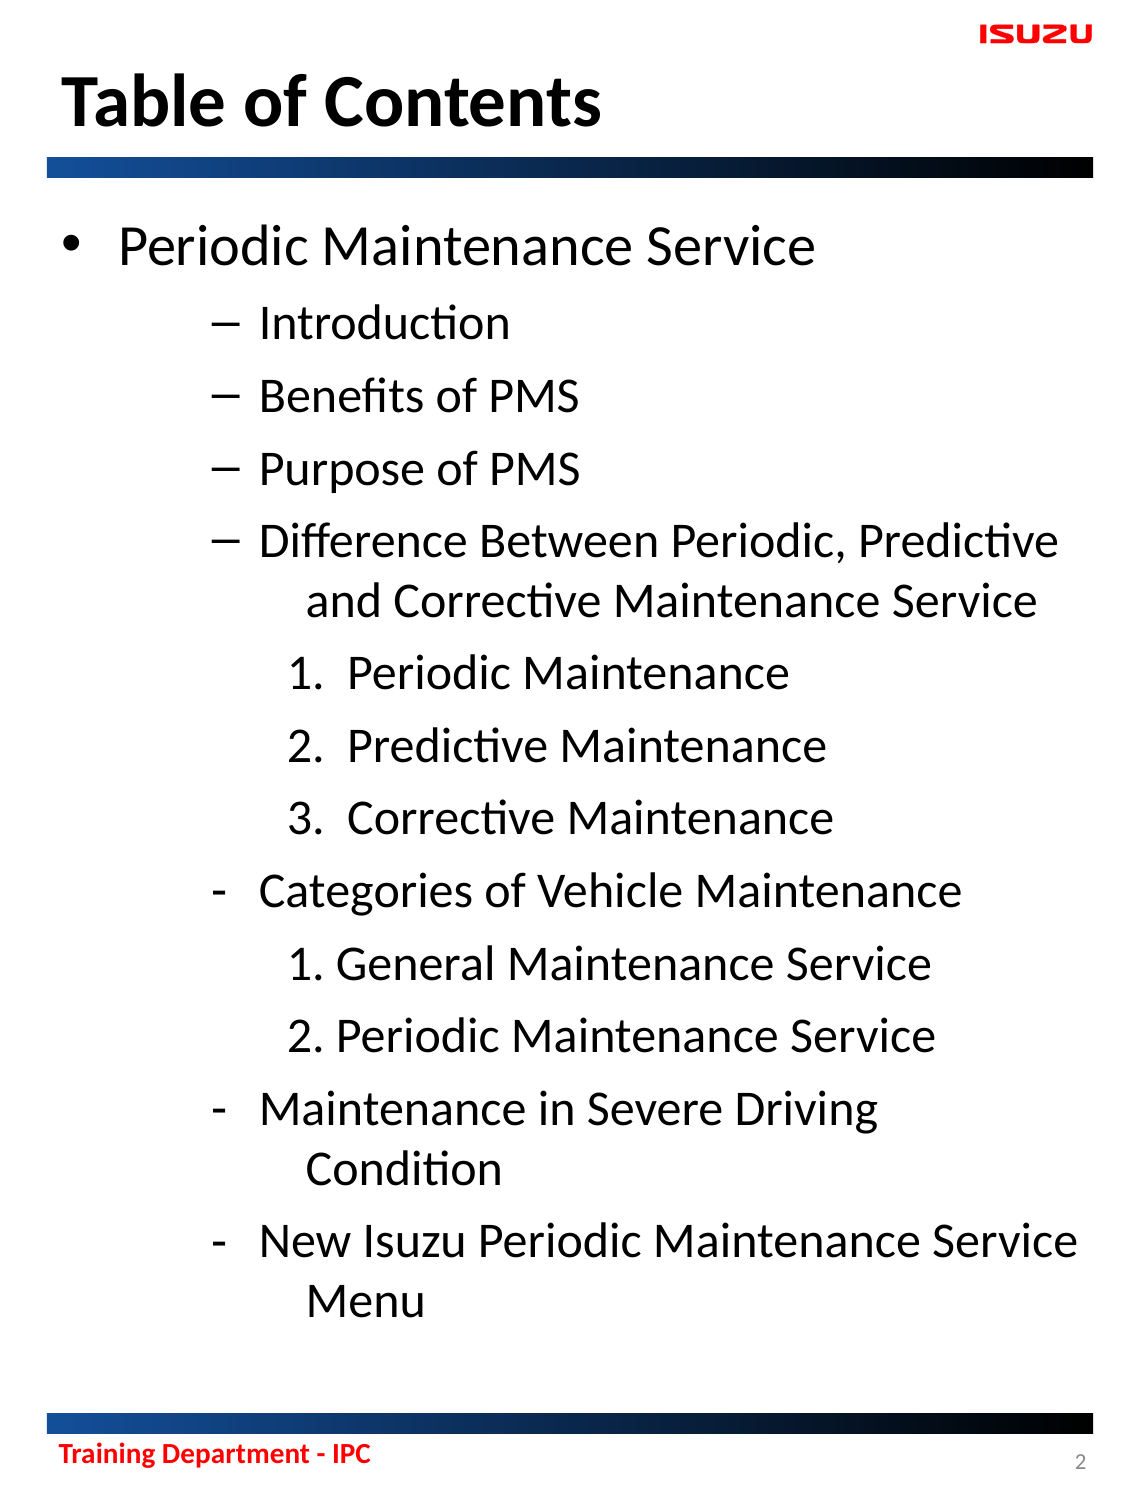

# Table of Contents
Periodic Maintenance Service
Introduction
Benefits of PMS
Purpose of PMS
Difference Between Periodic, Predictive and Corrective Maintenance Service
	1. Periodic Maintenance
	2. Predictive Maintenance
	3. Corrective Maintenance
Categories of Vehicle Maintenance
	1. General Maintenance Service
	2. Periodic Maintenance Service
Maintenance in Severe Driving Condition
New Isuzu Periodic Maintenance Service Menu